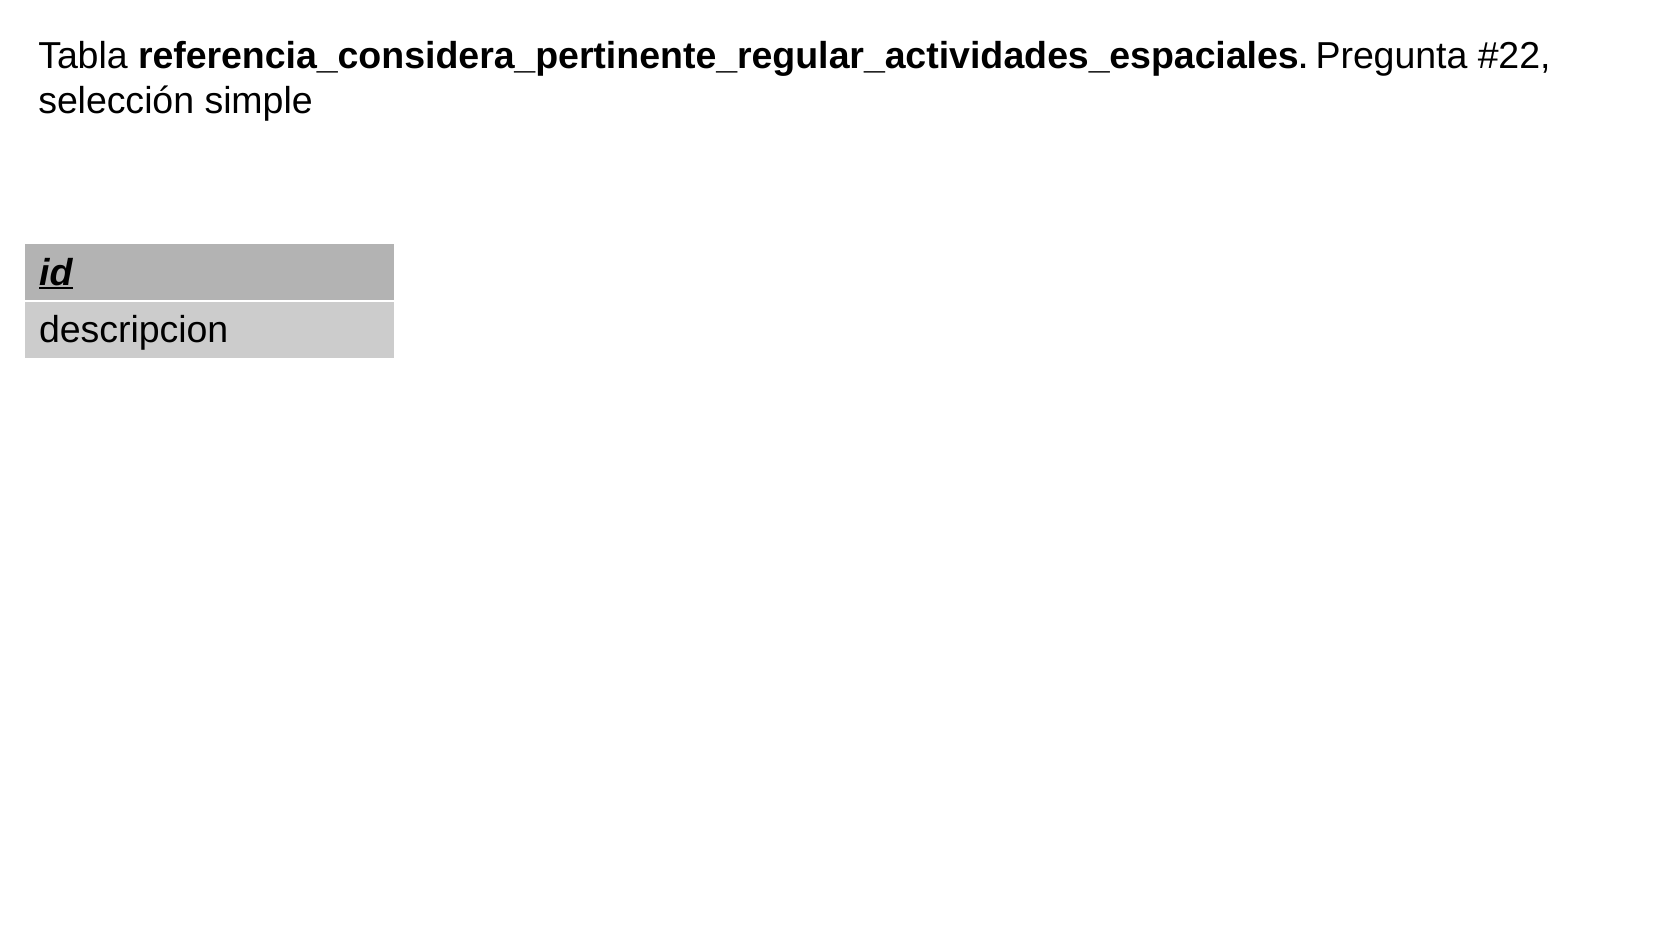

Tabla referencia_considera_pertinente_regular_actividades_espaciales. Pregunta #22, selección simple
| id |
| --- |
| descripcion |